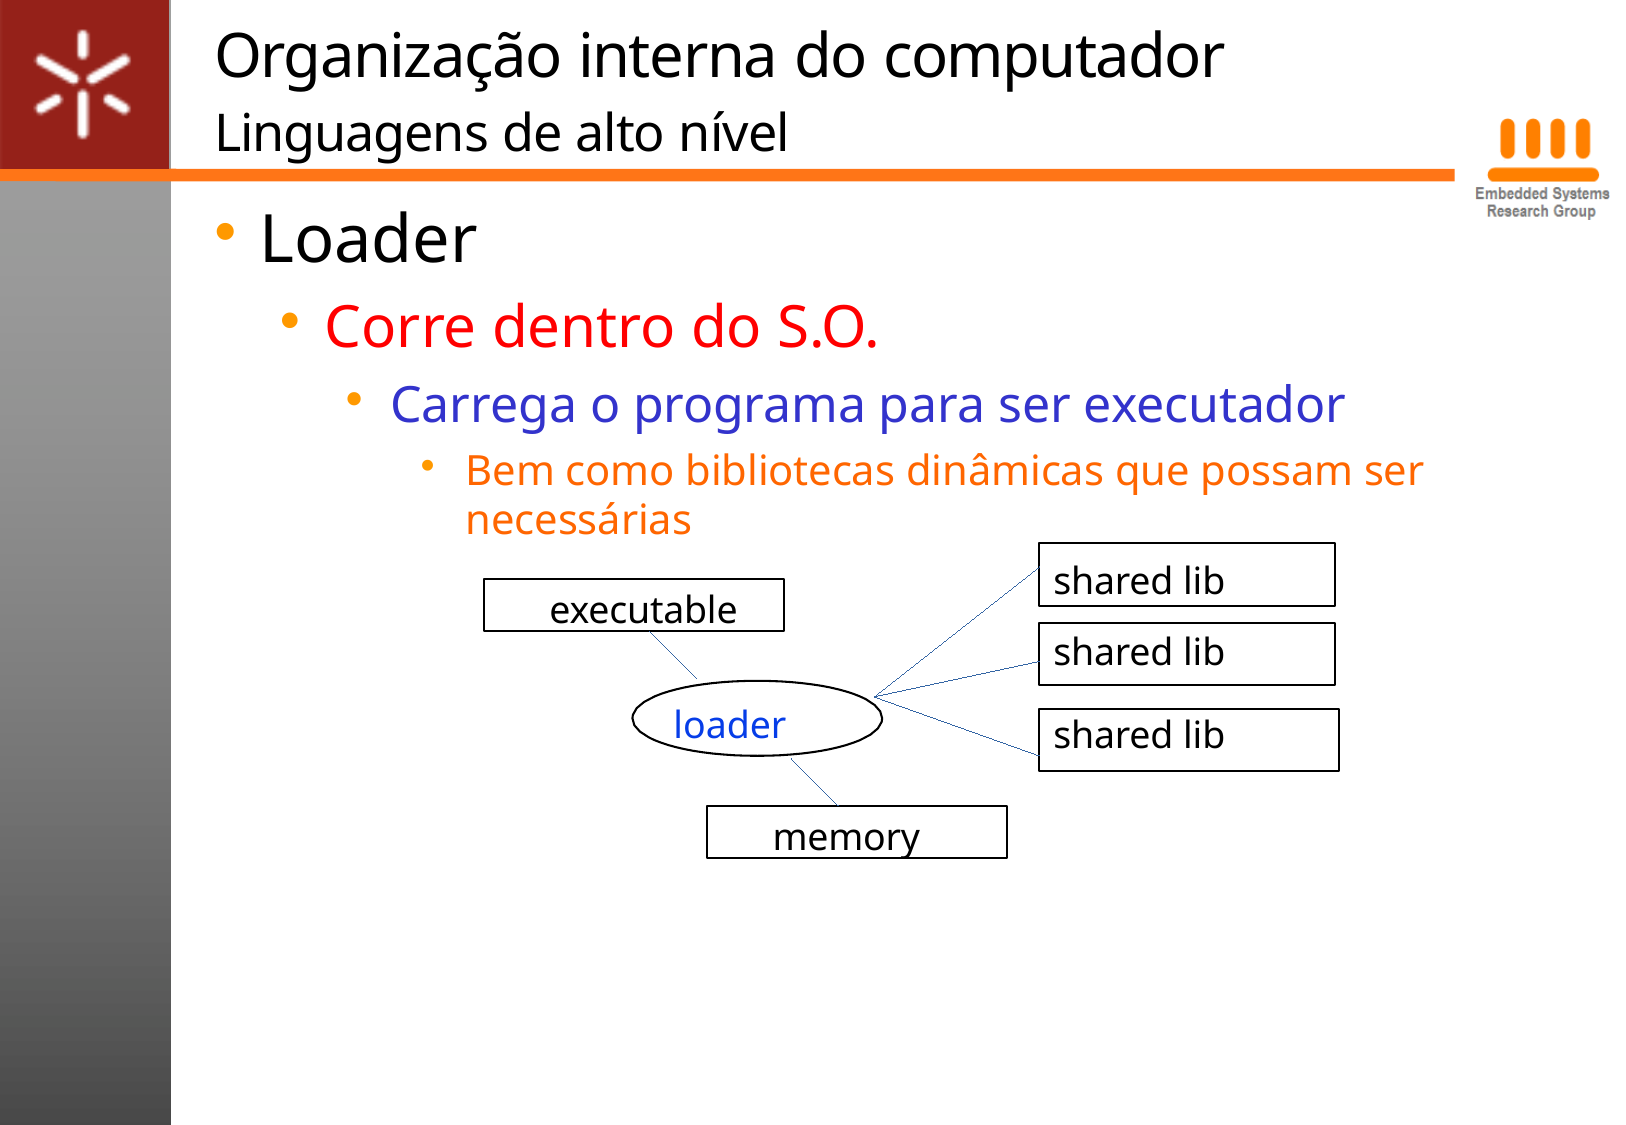

# Organização interna do computador Linguagens de alto nível
Loader
Corre dentro do S.O.
Carrega o programa para ser executador
Bem como bibliotecas dinâmicas que possam ser necessárias
shared lib
executable
shared lib
loader
shared lib
memory